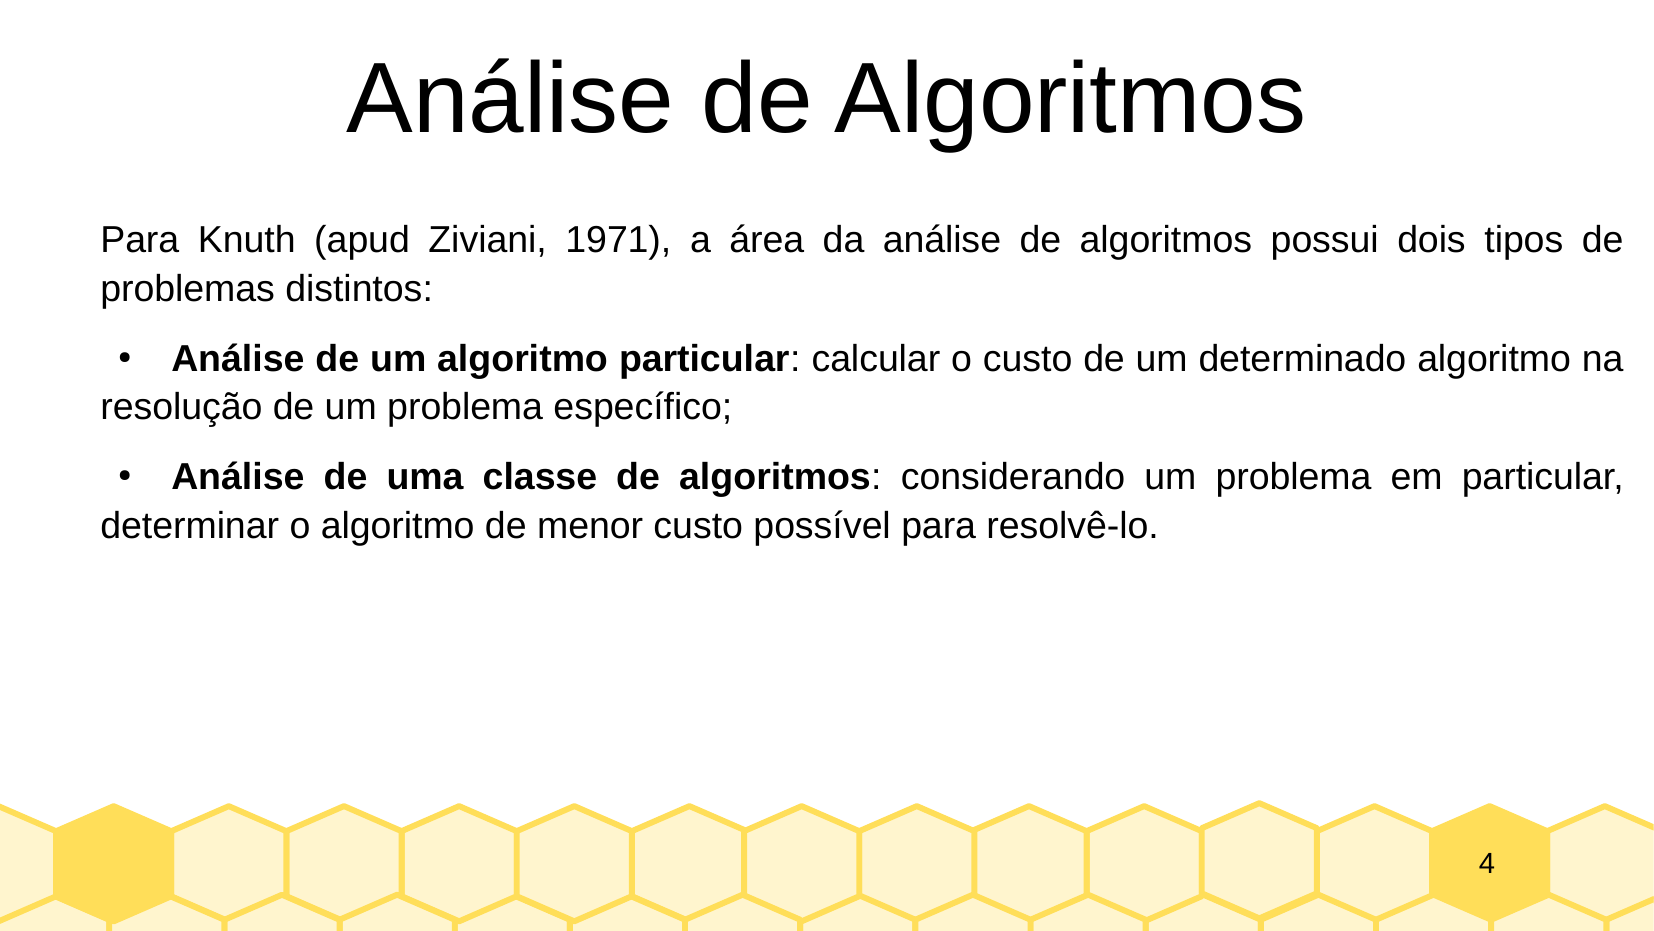

# Análise de Algoritmos
Para Knuth (apud Ziviani, 1971), a área da análise de algoritmos possui dois tipos de problemas distintos:
Análise de um algoritmo particular: calcular o custo de um determinado algoritmo na resolução de um problema específico;
Análise de uma classe de algoritmos: considerando um problema em particular, determinar o algoritmo de menor custo possível para resolvê-lo.